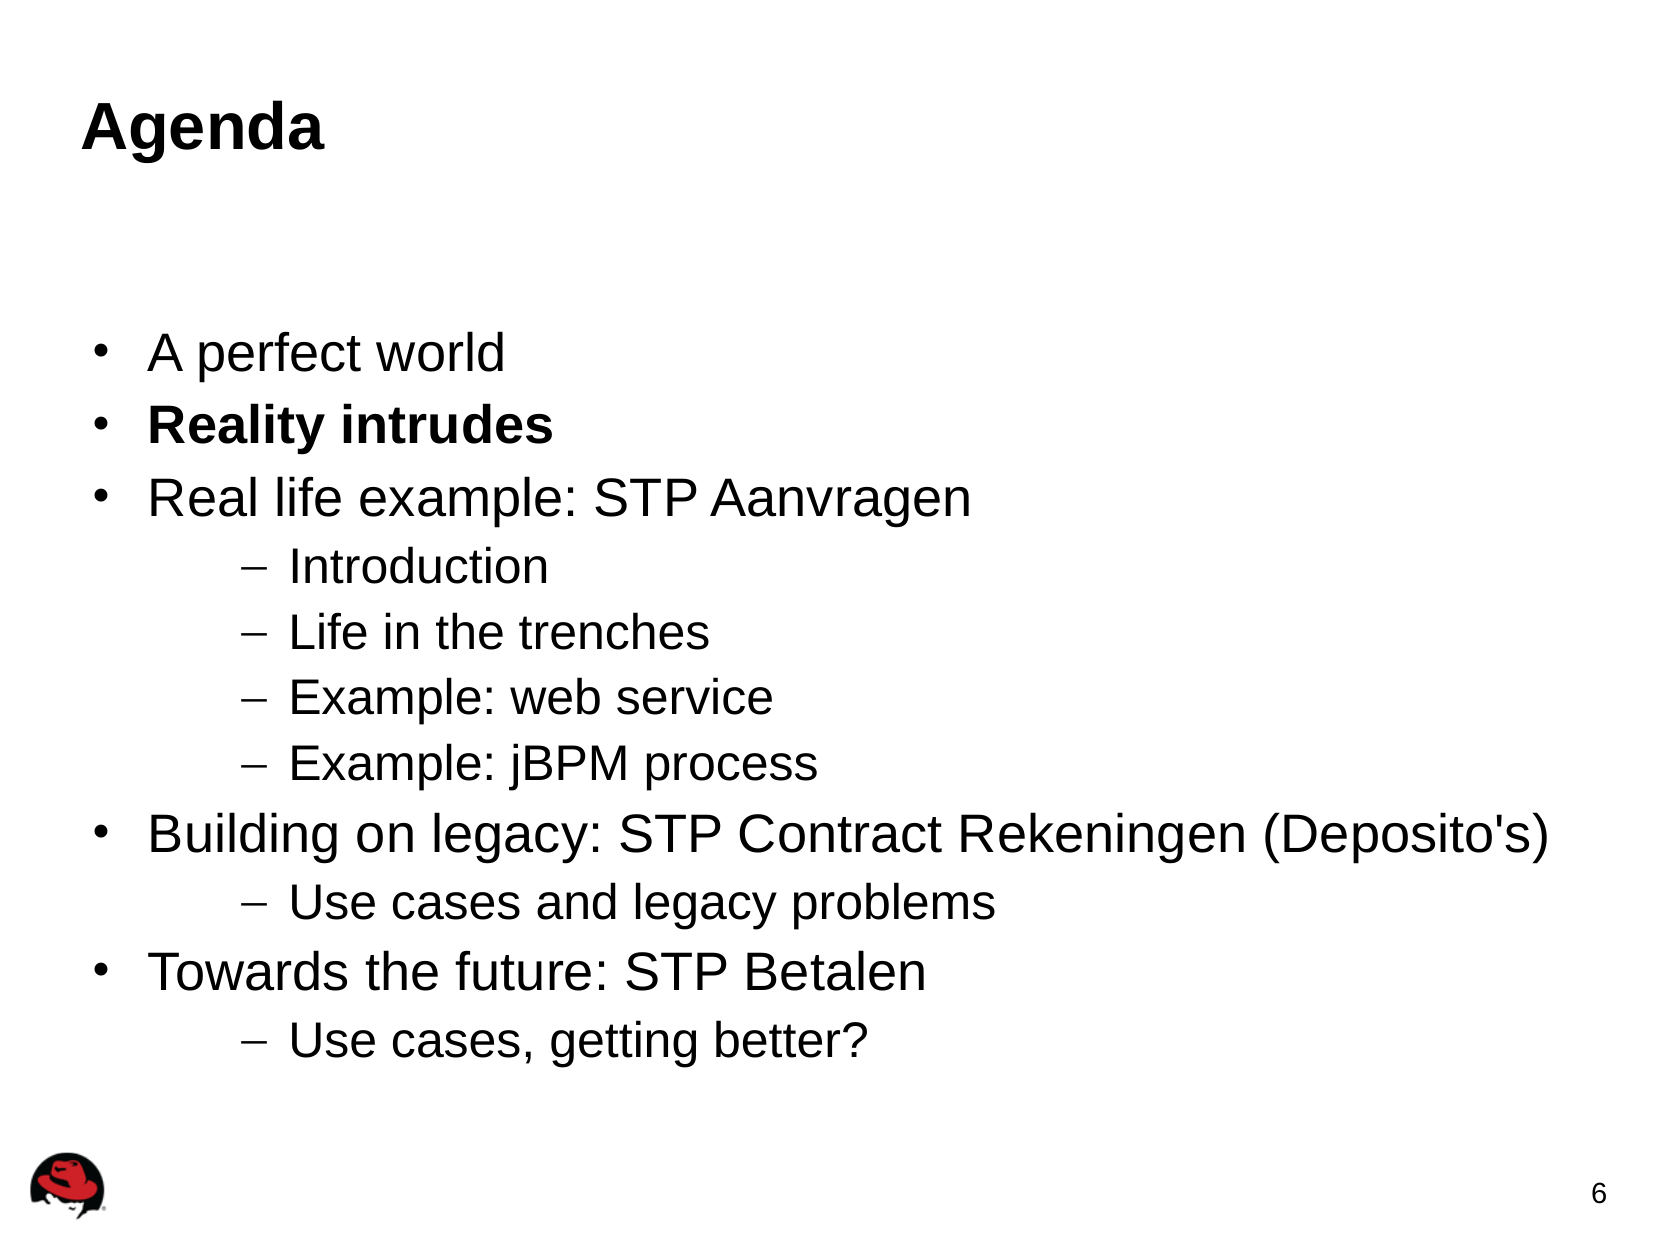

# Agenda
A perfect world
Reality intrudes
Real life example: STP Aanvragen
Introduction
Life in the trenches
Example: web service
Example: jBPM process
Building on legacy: STP Contract Rekeningen (Deposito's)
Use cases and legacy problems
Towards the future: STP Betalen
Use cases, getting better?